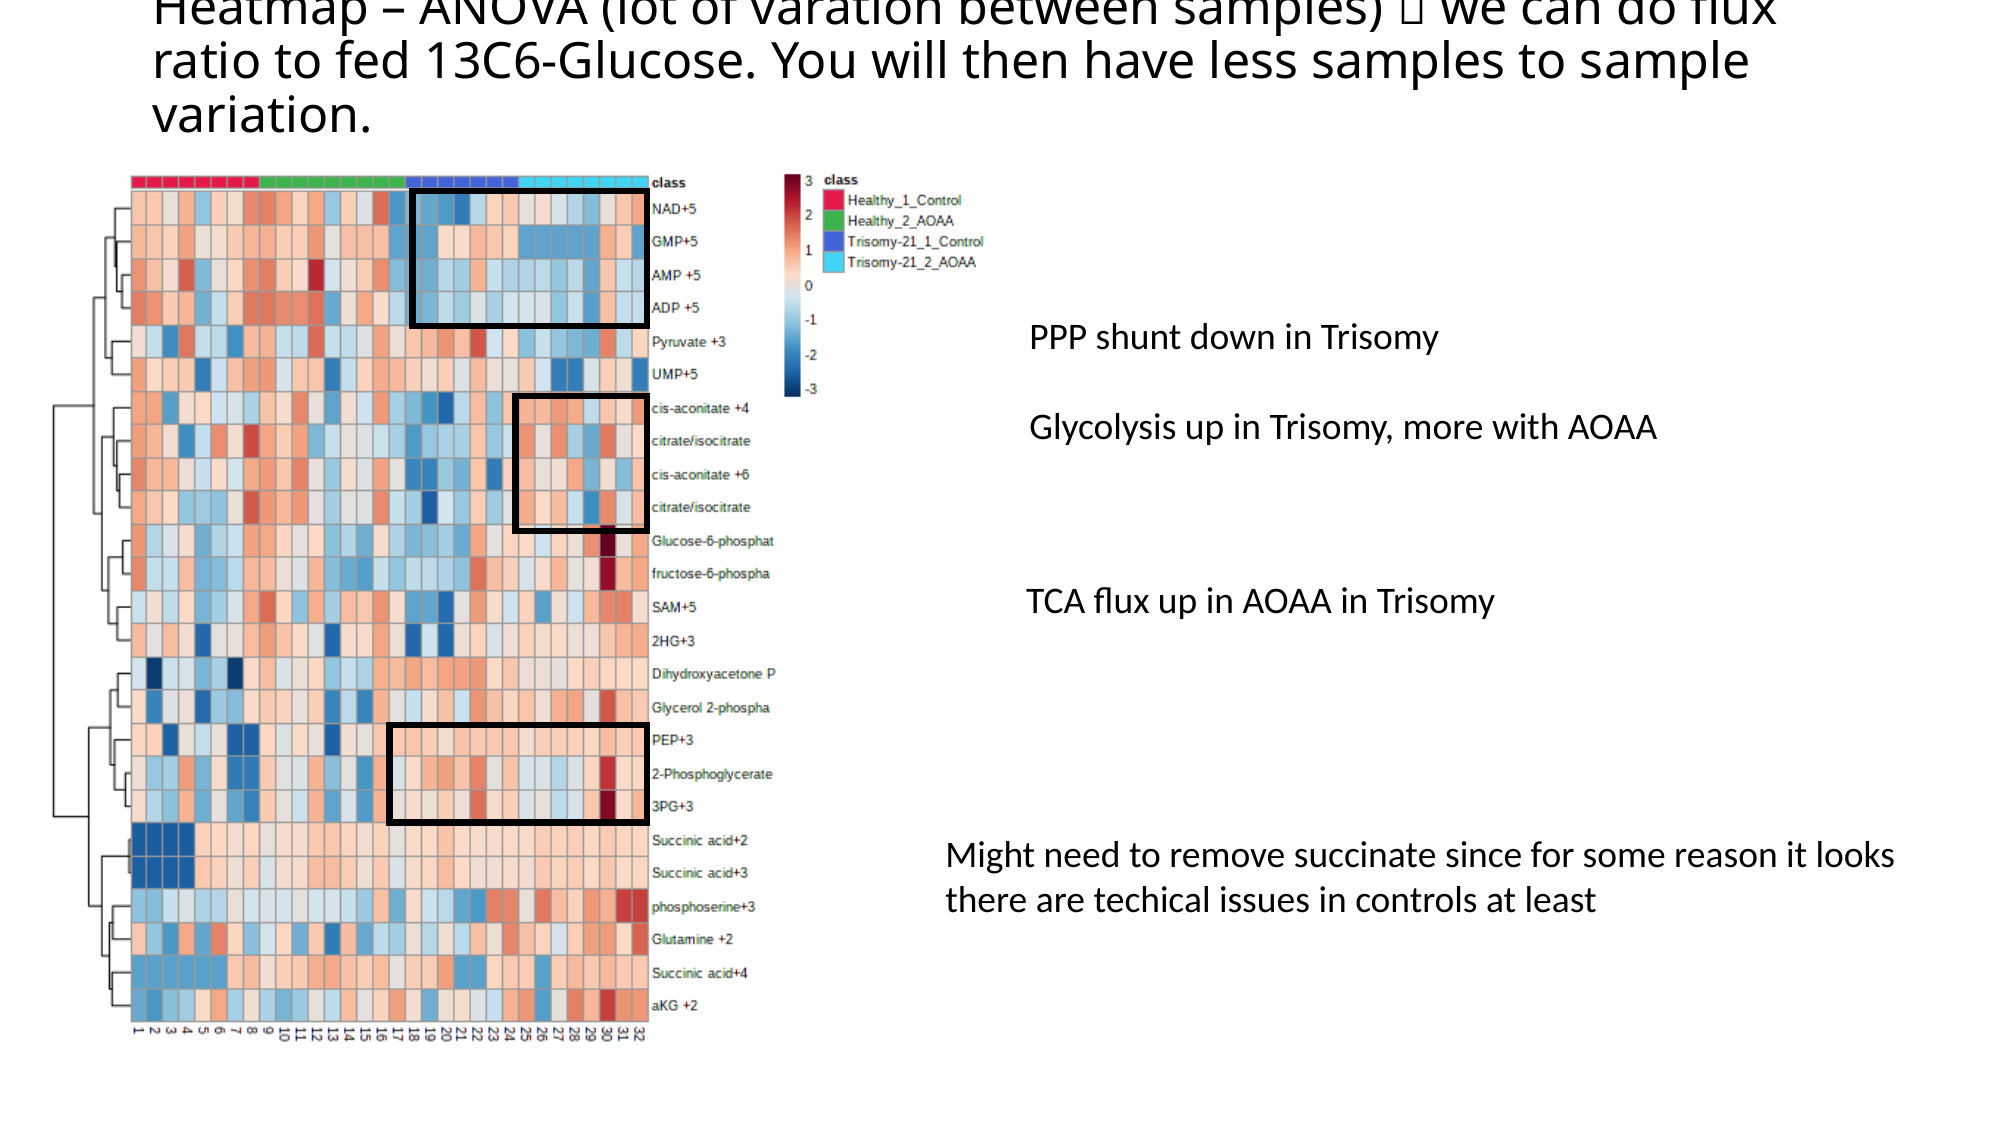

# Heatmap – ANOVA (lot of varation between samples)  we can do flux ratio to fed 13C6-Glucose. You will then have less samples to sample variation.
PPP shunt down in Trisomy
Glycolysis up in Trisomy, more with AOAA
TCA flux up in AOAA in Trisomy
Might need to remove succinate since for some reason it looks
there are techical issues in controls at least